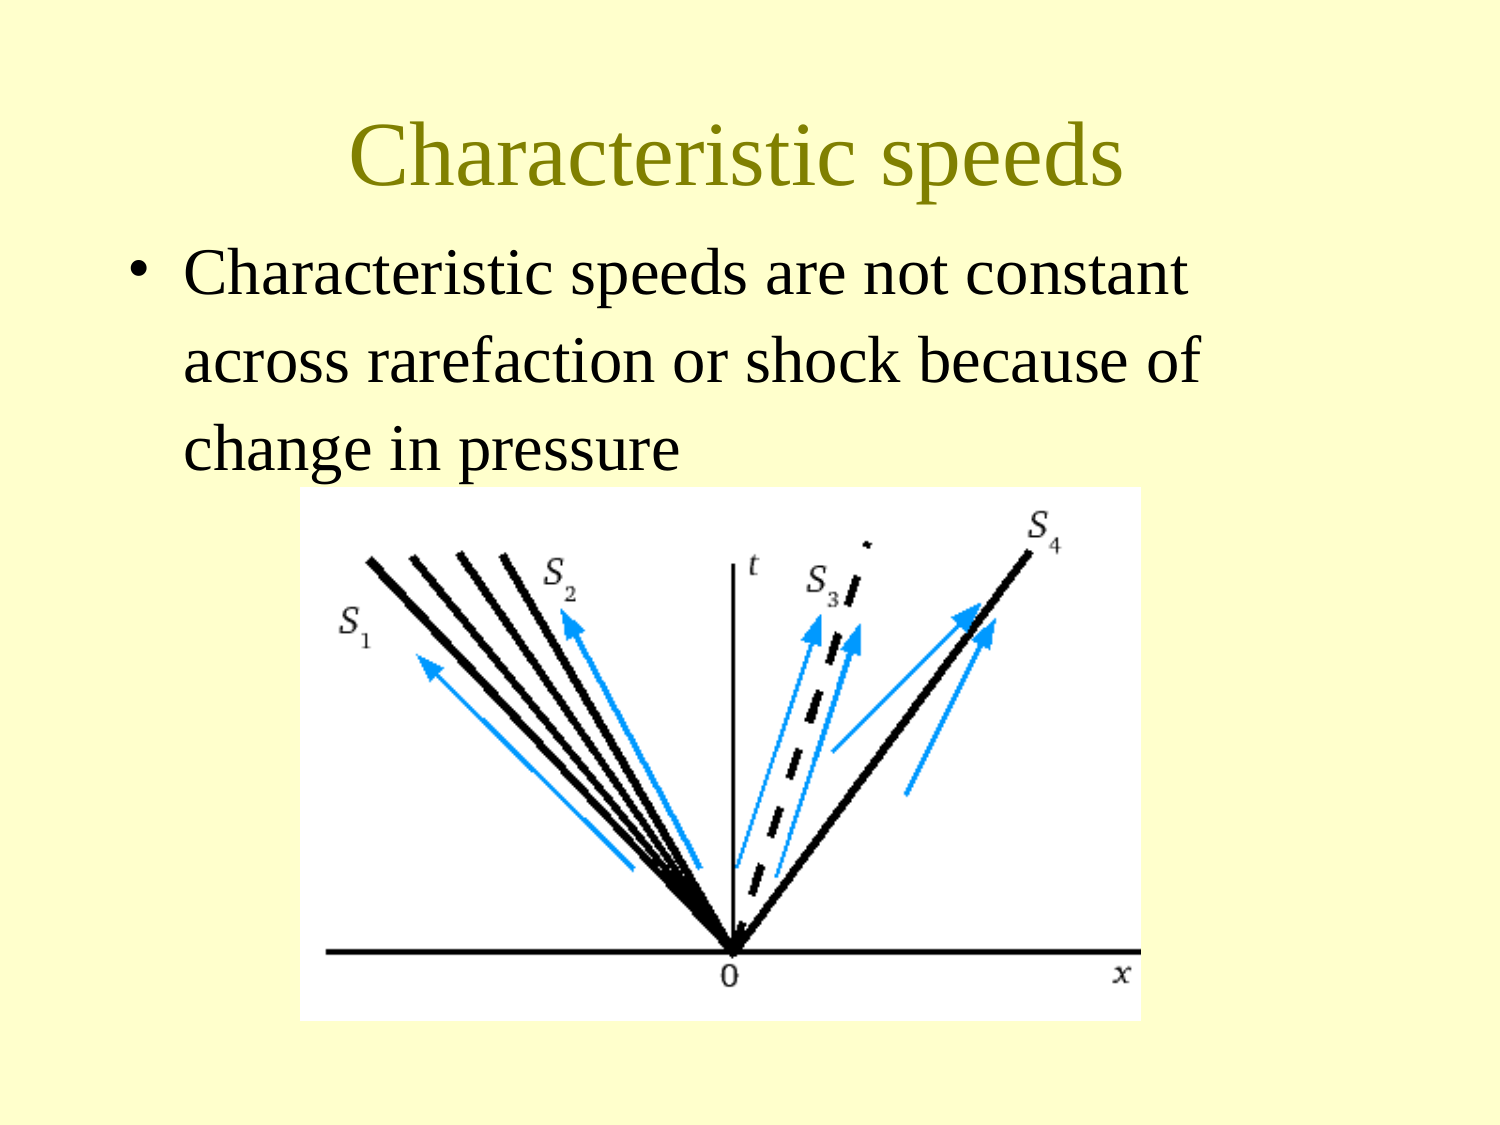

# Characteristic speeds
Characteristic speeds are not constant across rarefaction or shock because of change in pressure